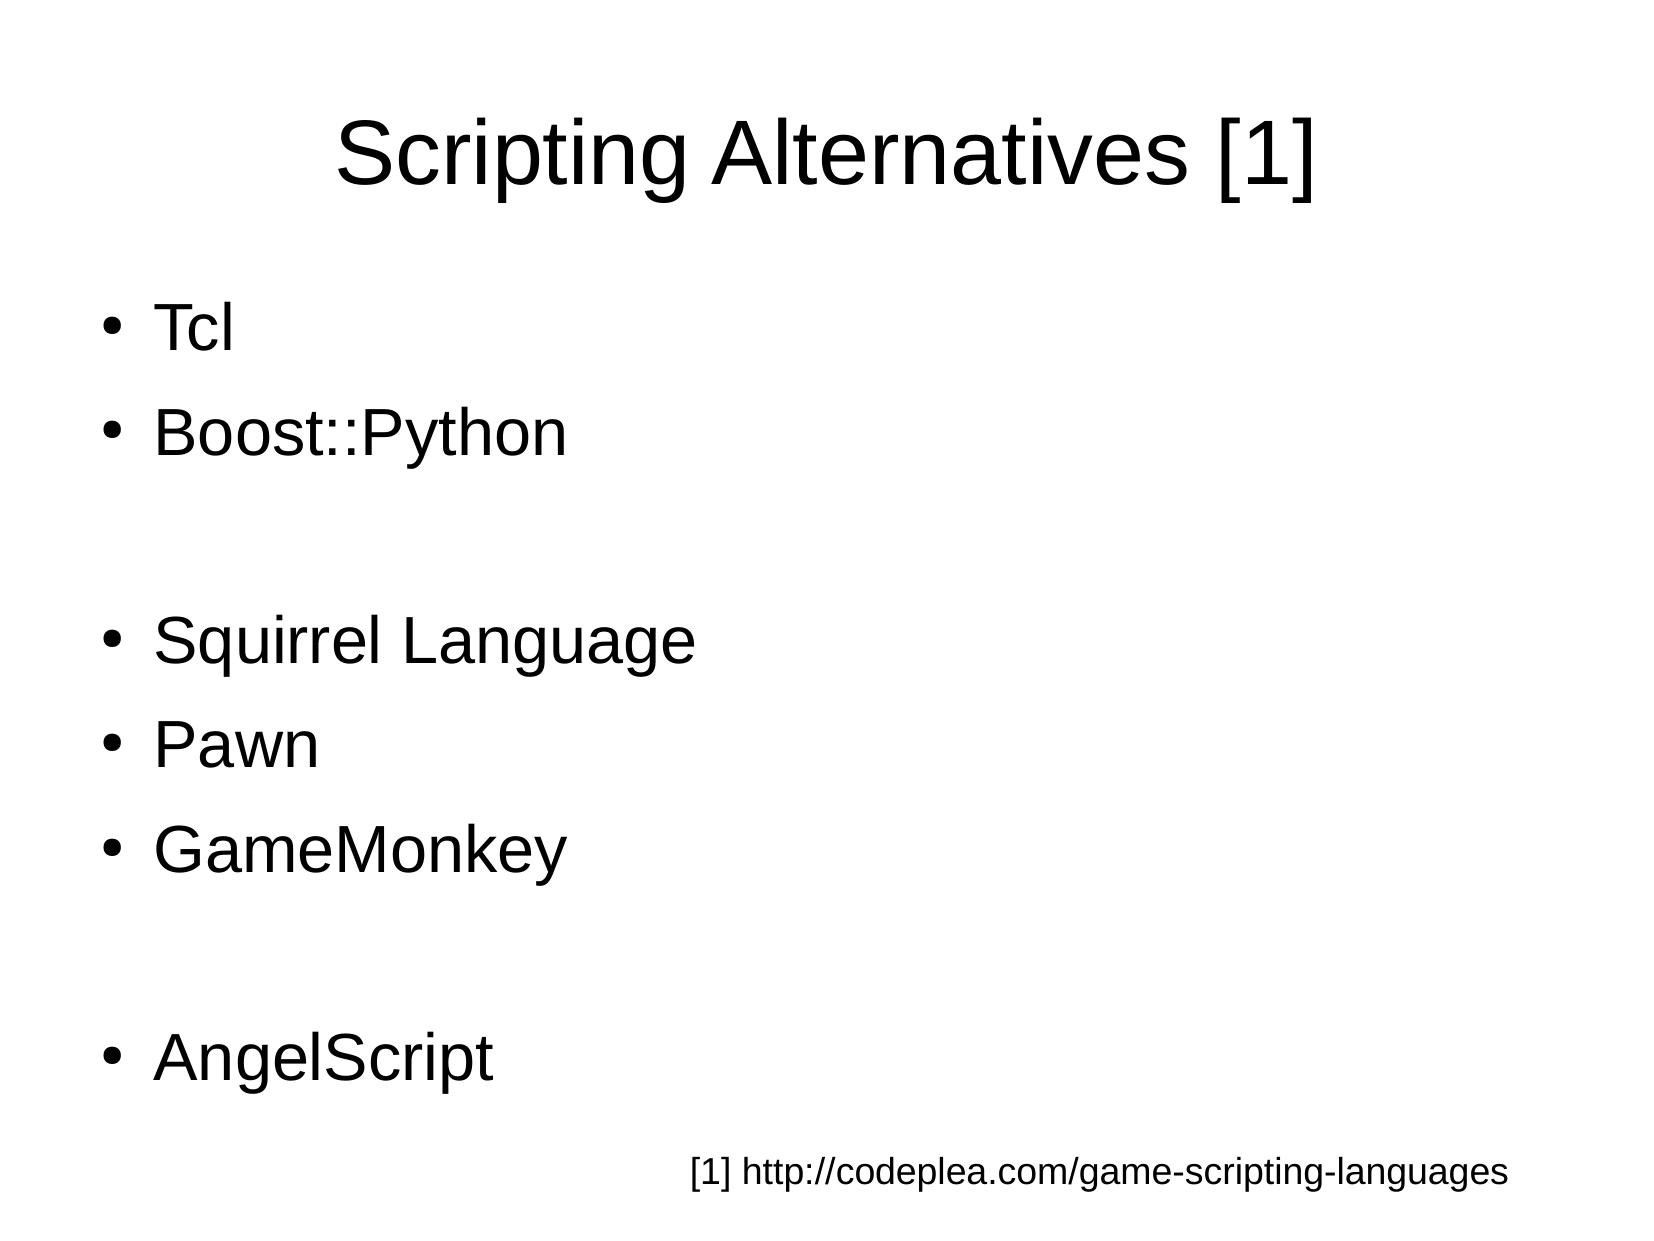

# Scripting Alternatives [1]
Tcl
Boost::Python
Squirrel Language
Pawn
GameMonkey
AngelScript
[1] http://codeplea.com/game-scripting-languages